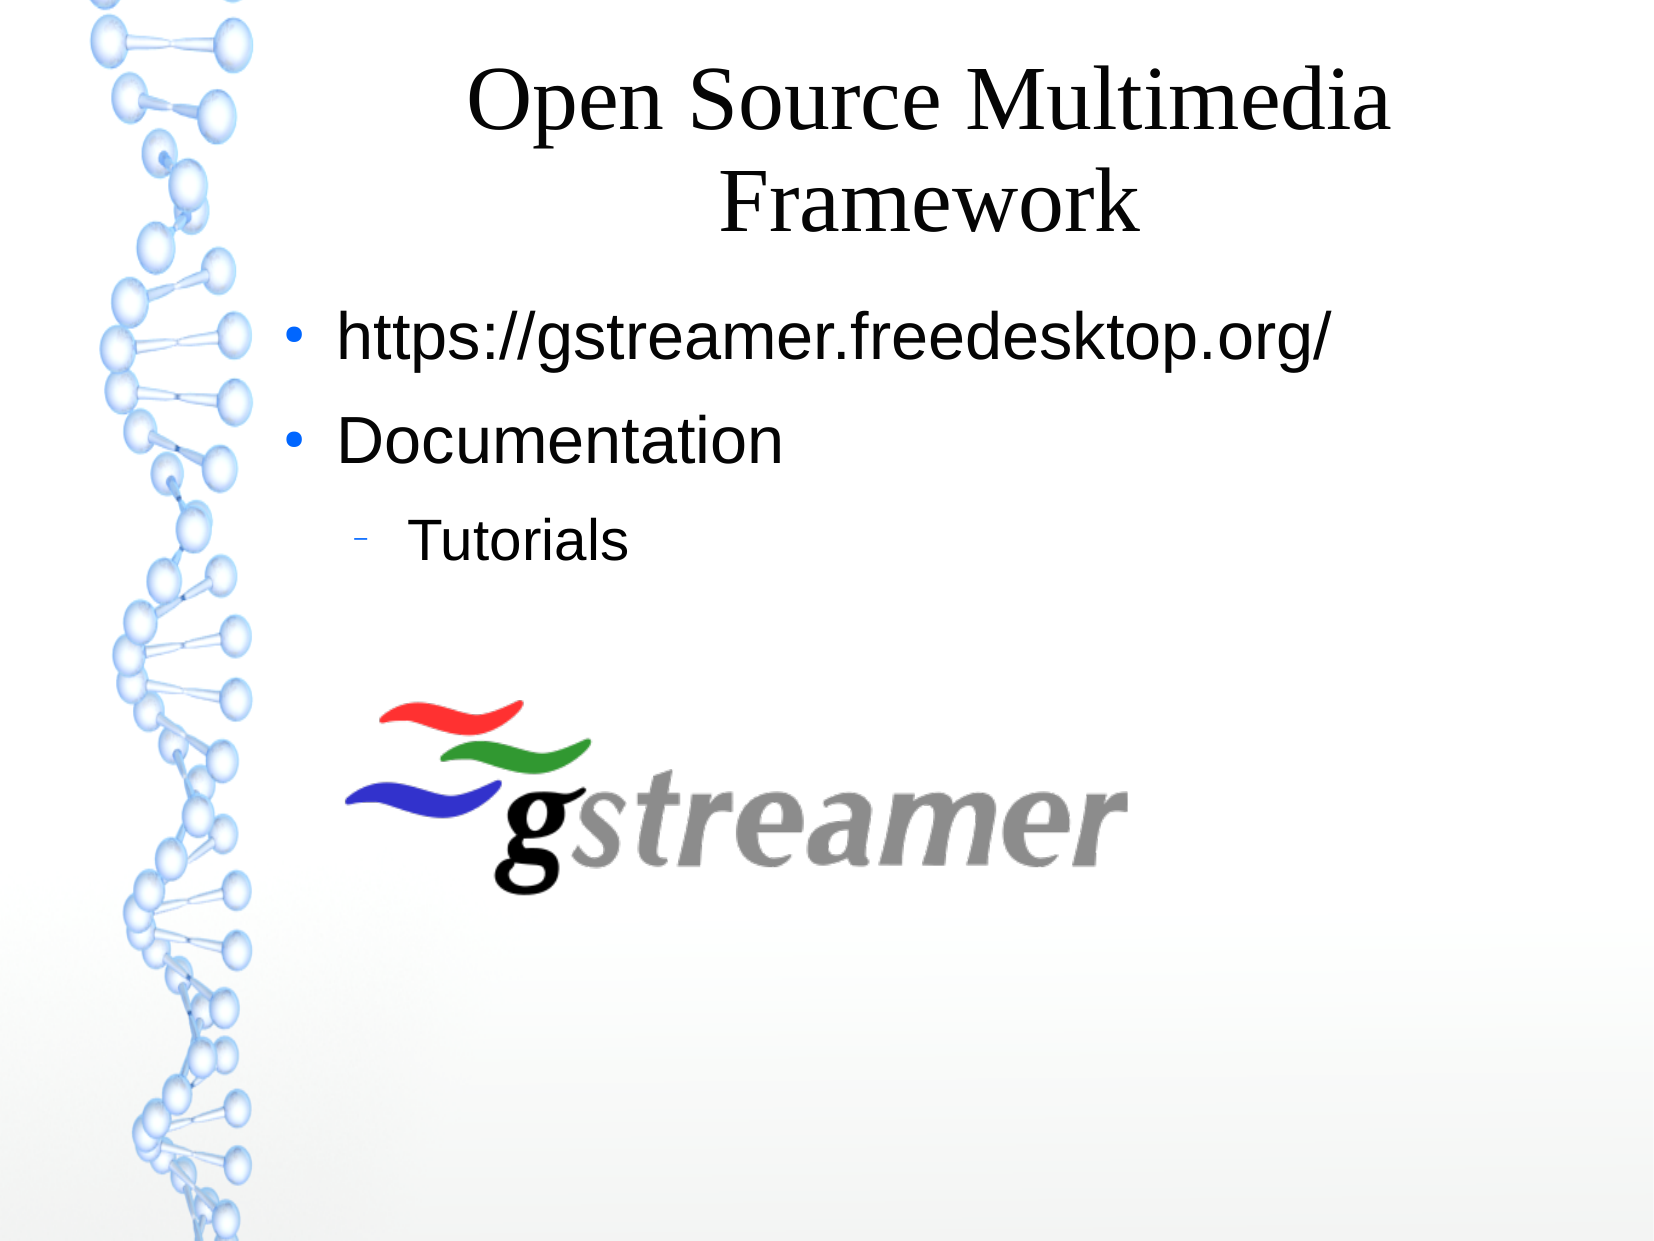

# Open Source Multimedia Framework
https://gstreamer.freedesktop.org/
Documentation
Tutorials